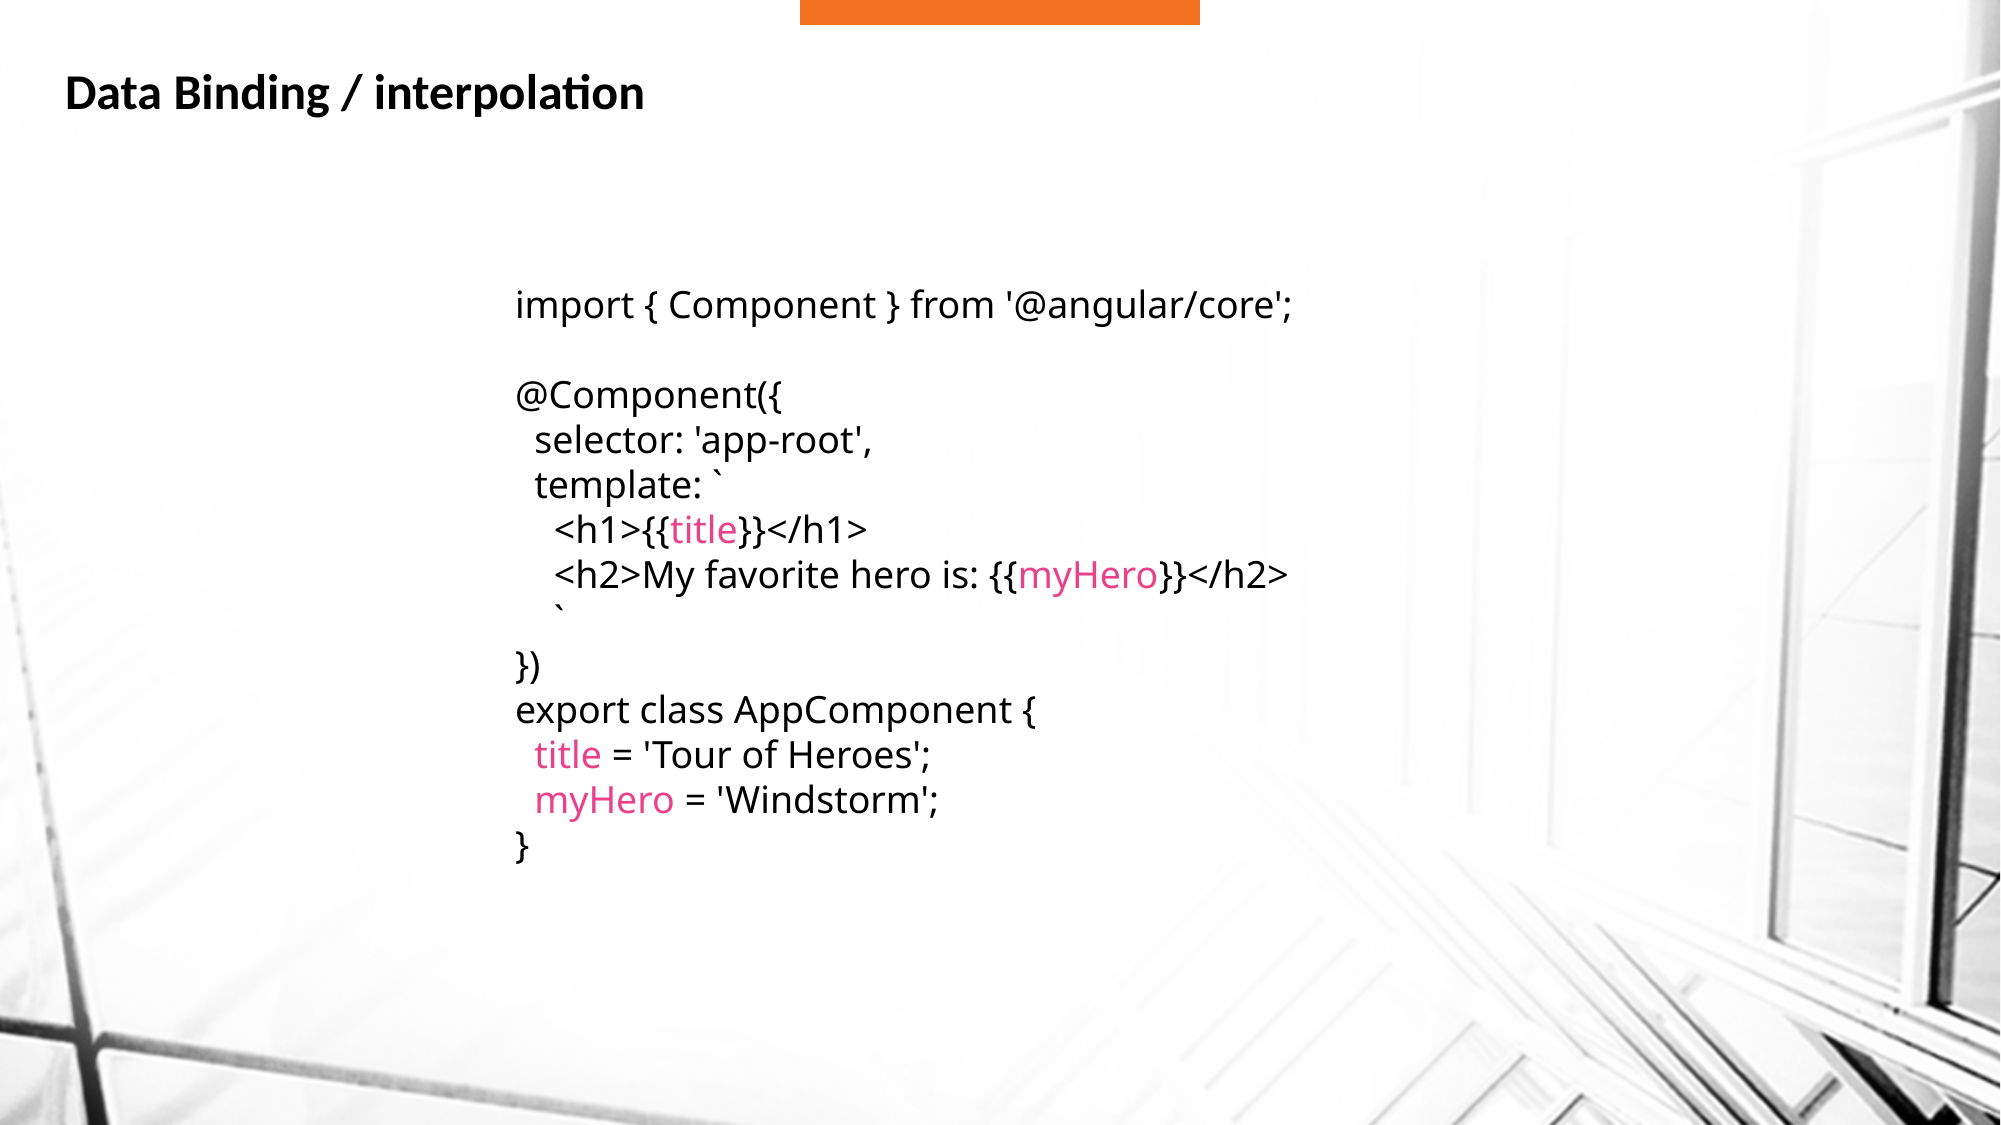

# Data Binding / interpolation
import { Component } from '@angular/core';
@Component({
 selector: 'app-root',
 template: `
 <h1>{{title}}</h1>
 <h2>My favorite hero is: {{myHero}}</h2>
 `
})
export class AppComponent {
 title = 'Tour of Heroes';
 myHero = 'Windstorm';
}